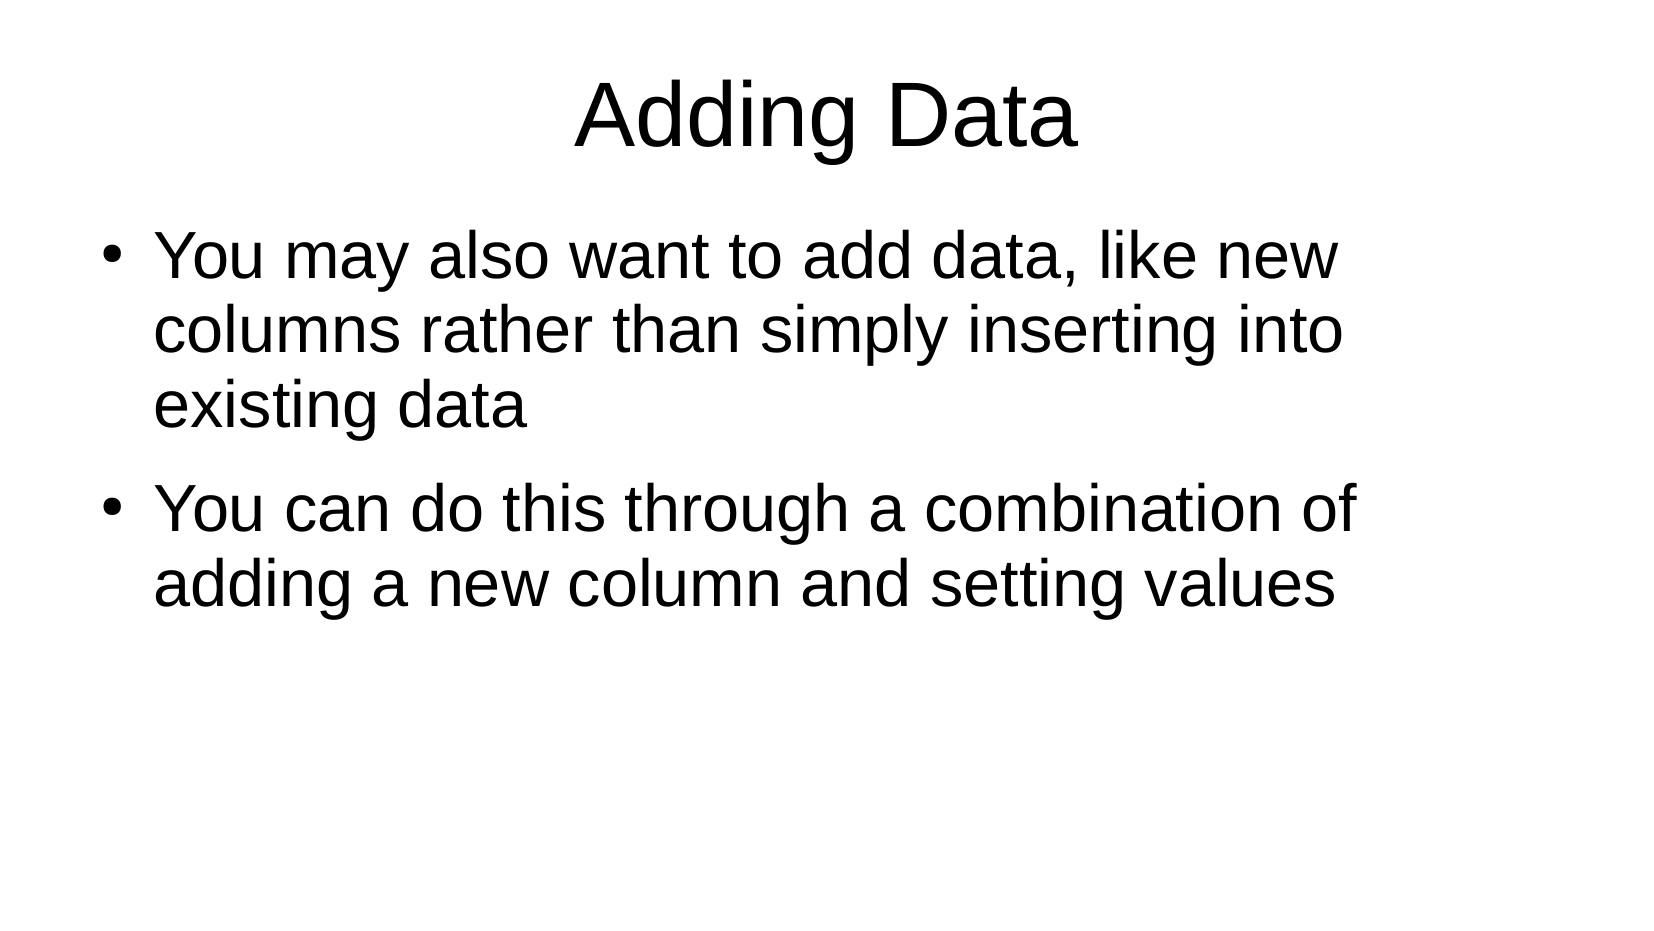

# Adding Data
You may also want to add data, like new columns rather than simply inserting into existing data
You can do this through a combination of adding a new column and setting values